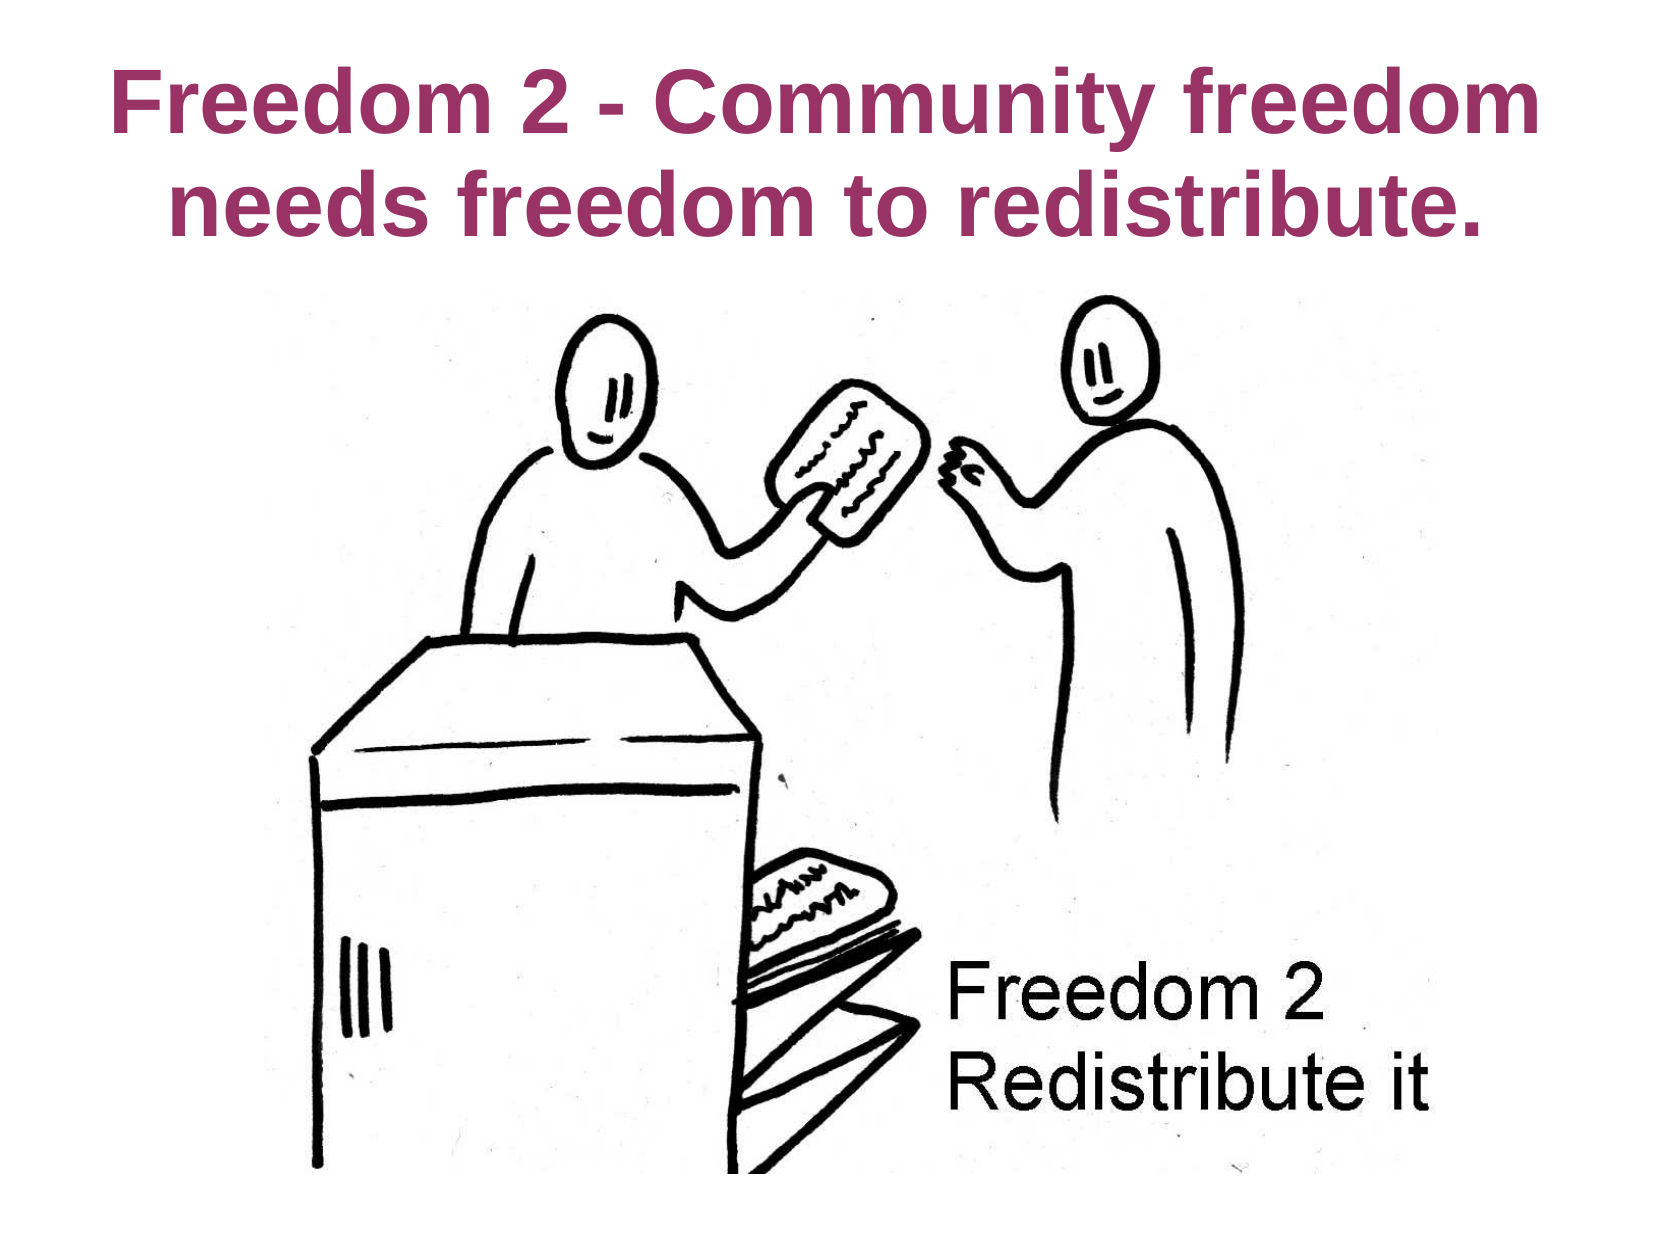

# Freedom 2 - Community freedom needs freedom to redistribute.